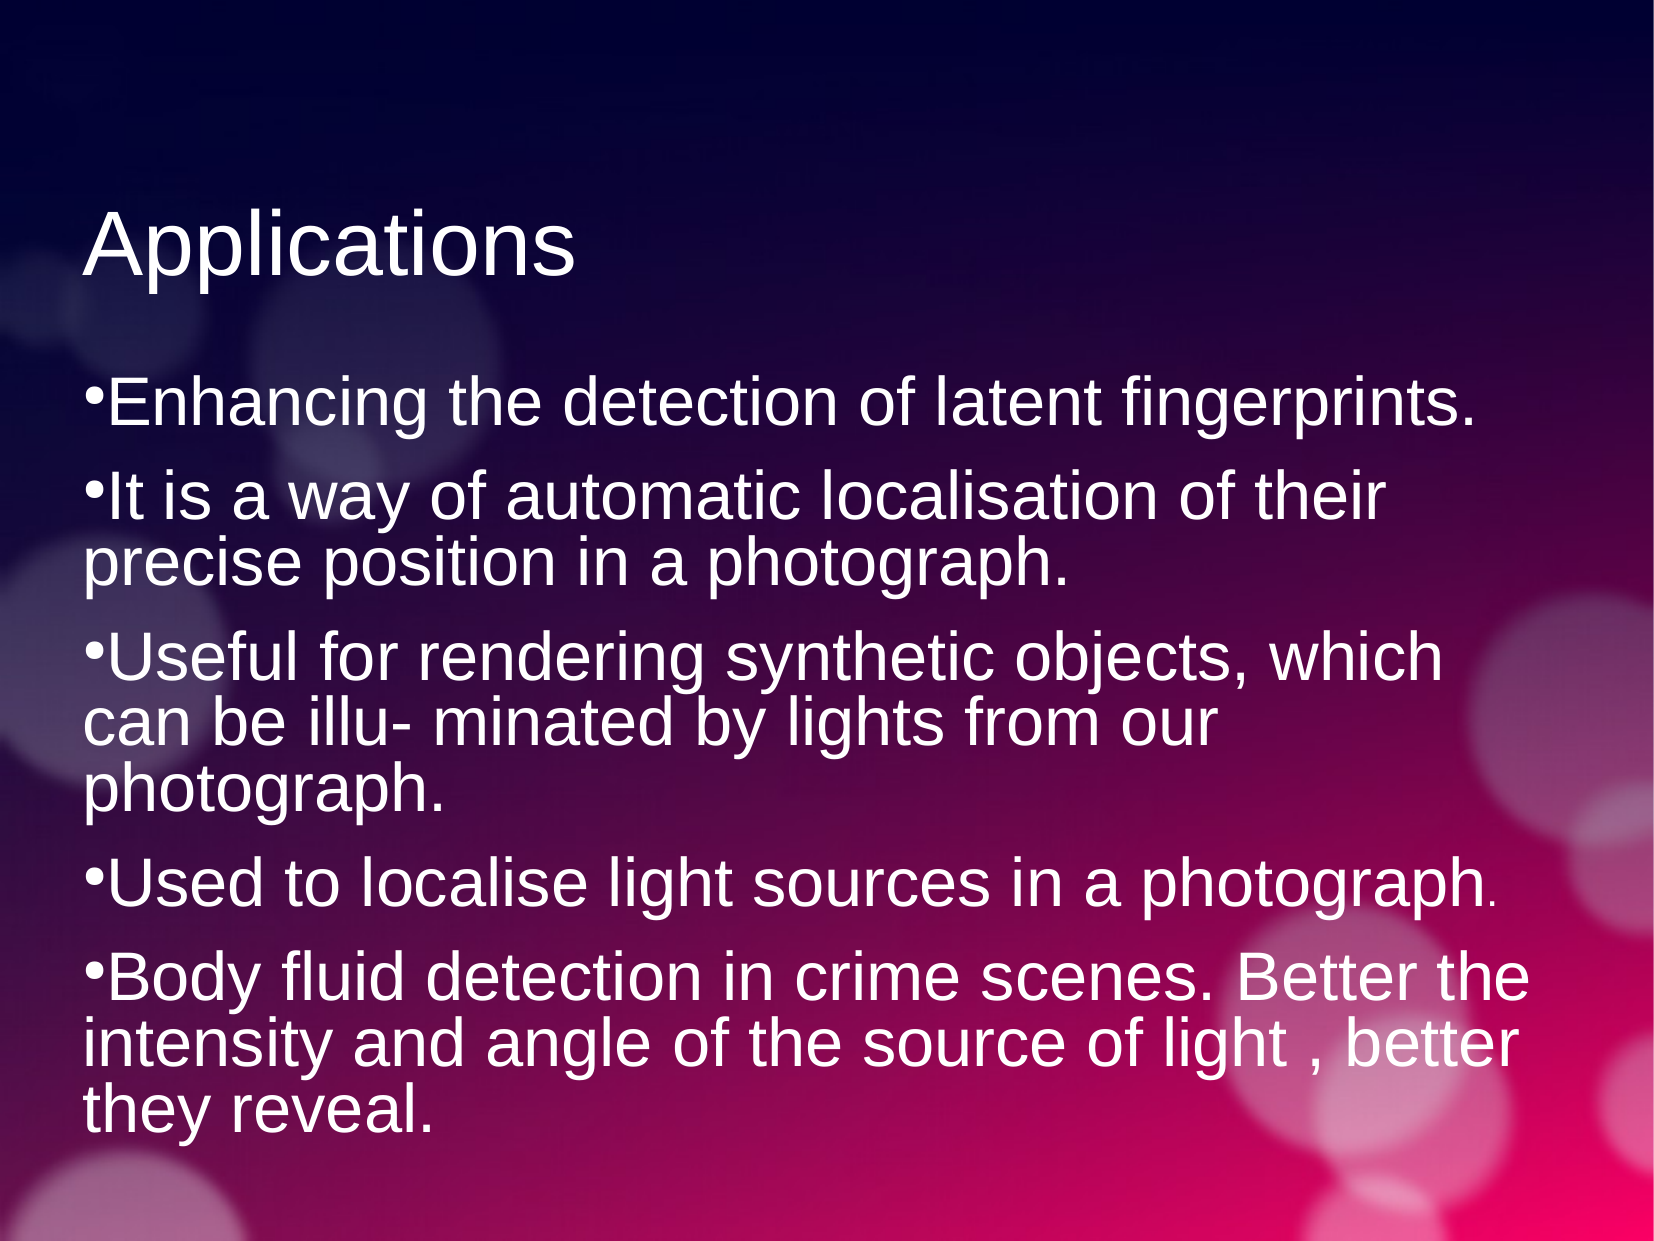

# Applications
Enhancing the detection of latent fingerprints.
It is a way of automatic localisation of their precise position in a photograph.
Useful for rendering synthetic objects, which can be illu- minated by lights from our photograph.
Used to localise light sources in a photograph.
Body fluid detection in crime scenes. Better the intensity and angle of the source of light , better they reveal.